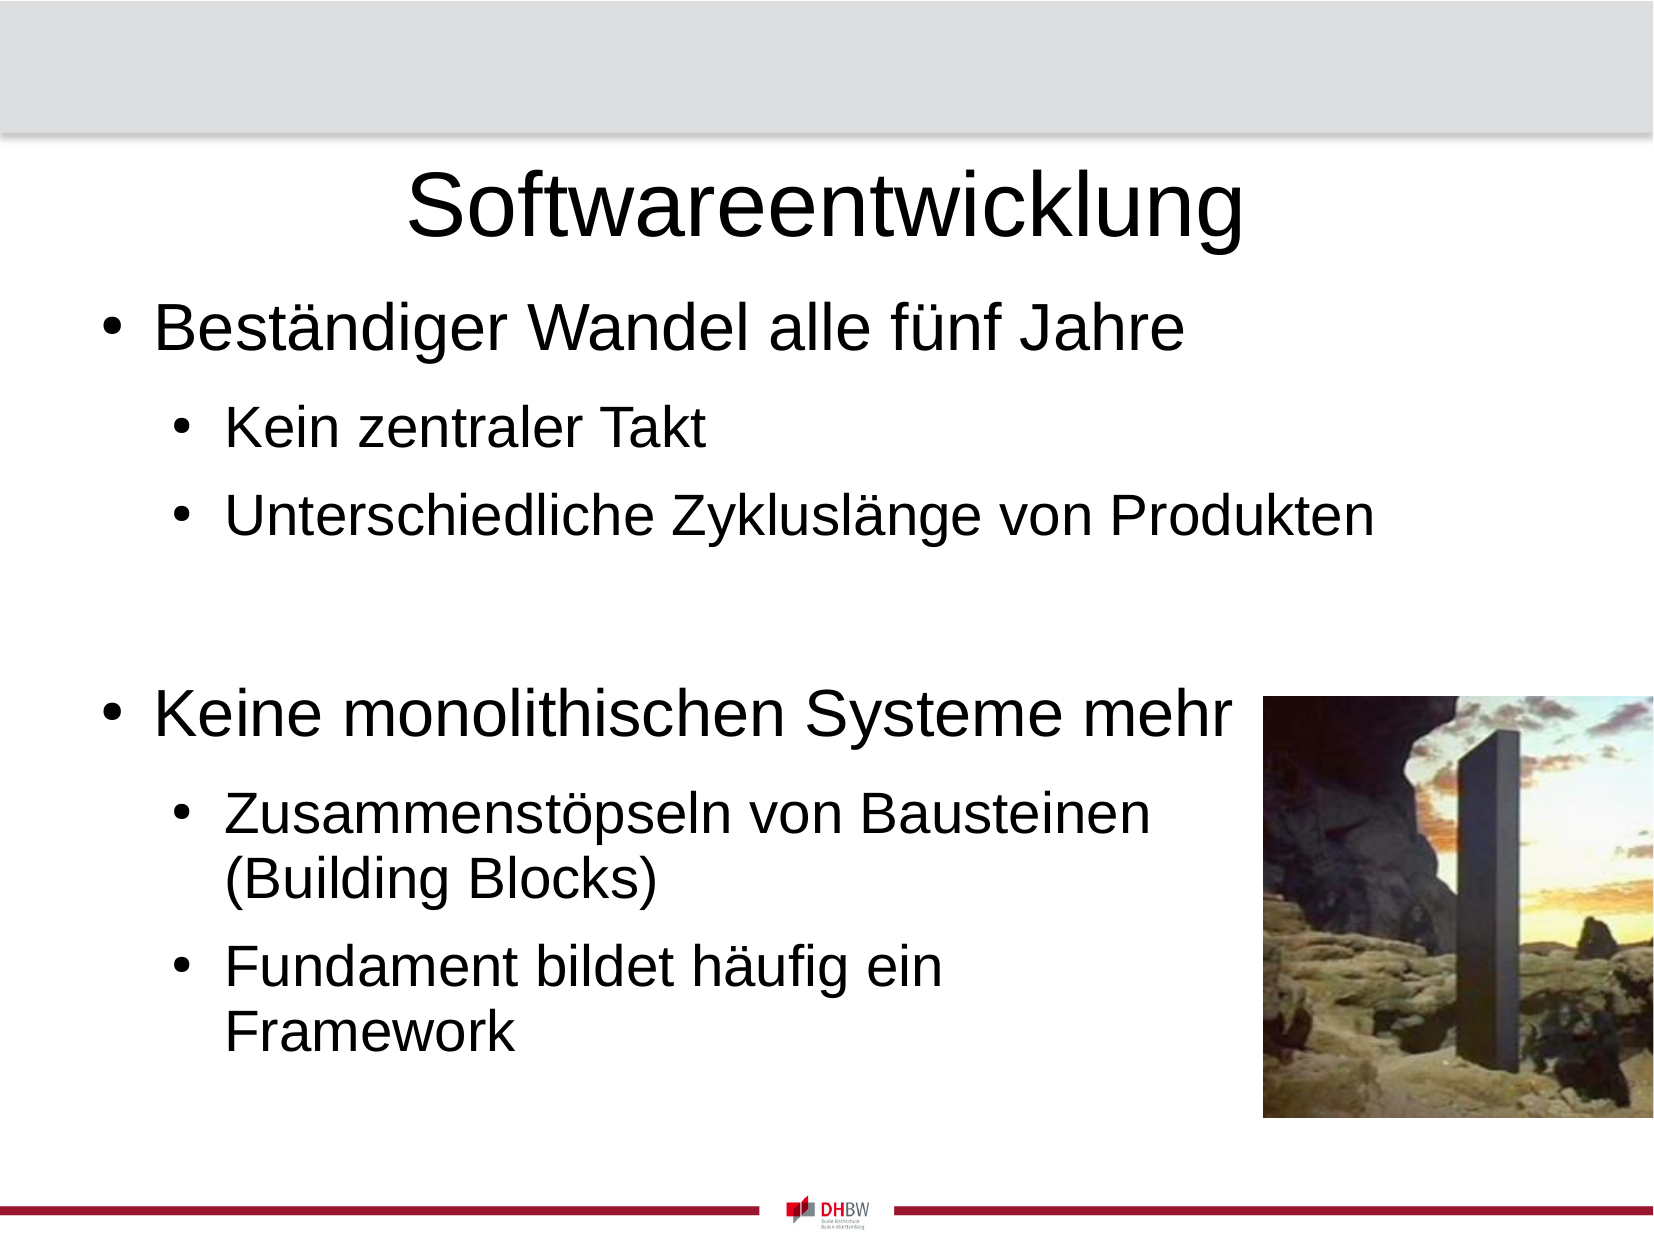

# Softwareentwicklung
Beständiger Wandel alle fünf Jahre
Kein zentraler Takt
Unterschiedliche Zykluslänge von Produkten
Keine monolithischen Systeme mehr
Zusammenstöpseln von Bausteinen
(Building Blocks)
Fundament bildet häufig ein
Framework